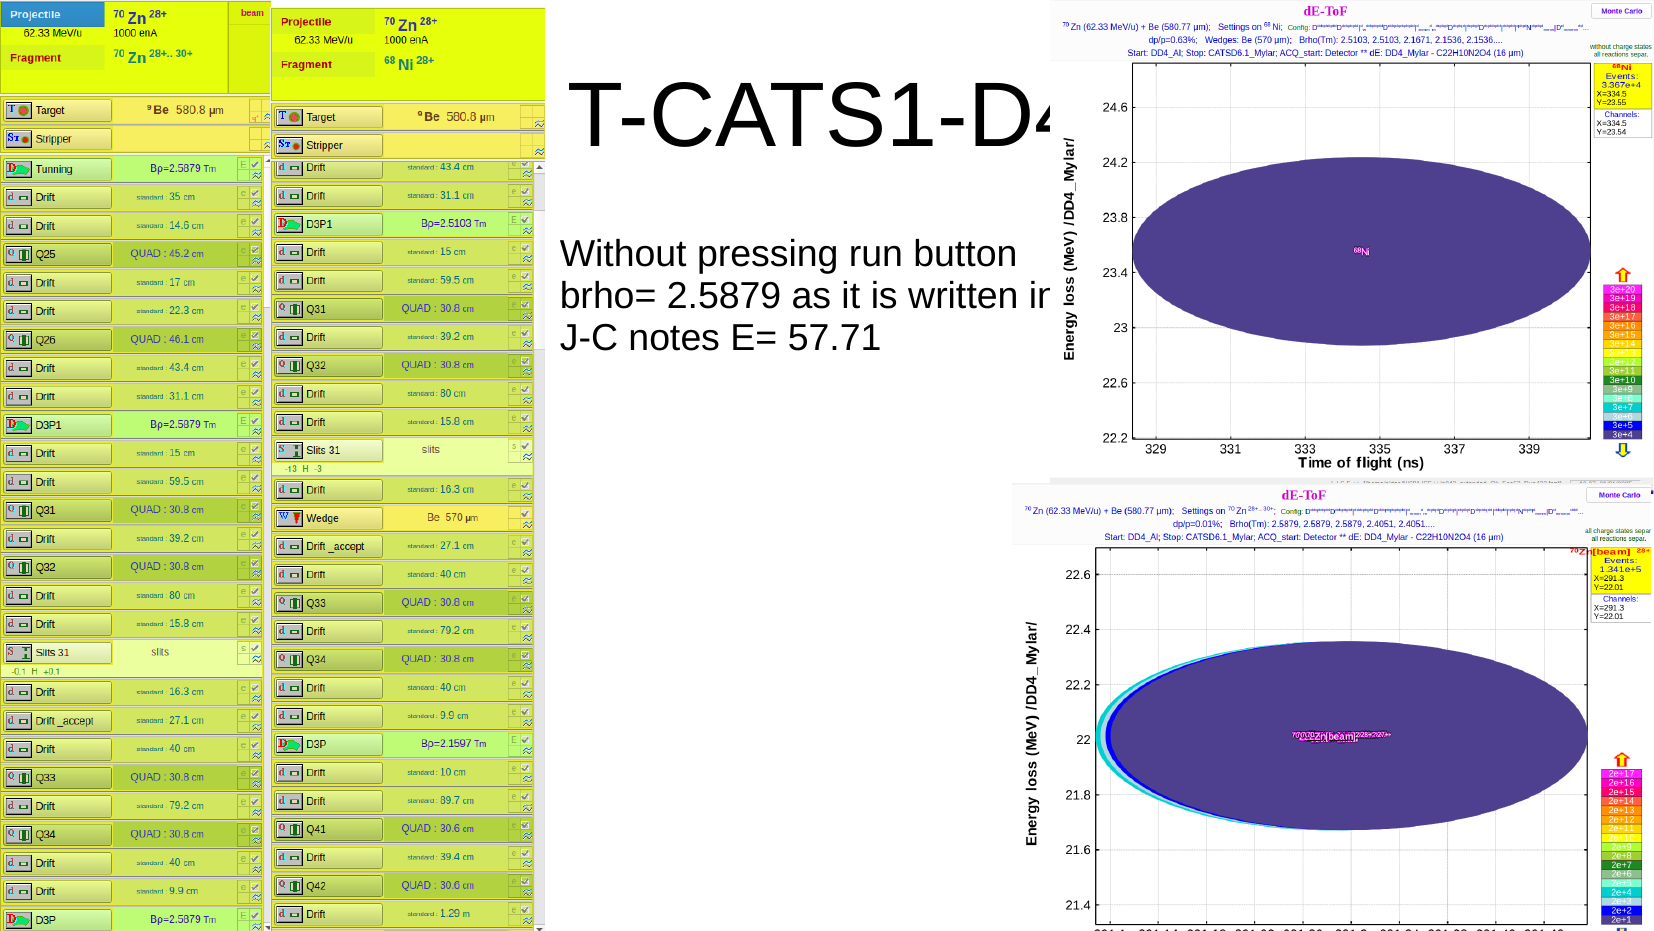

# T-CATS1-D4
Without pressing run button brho= 2.5879 as it is written in J-C notes E= 57.71